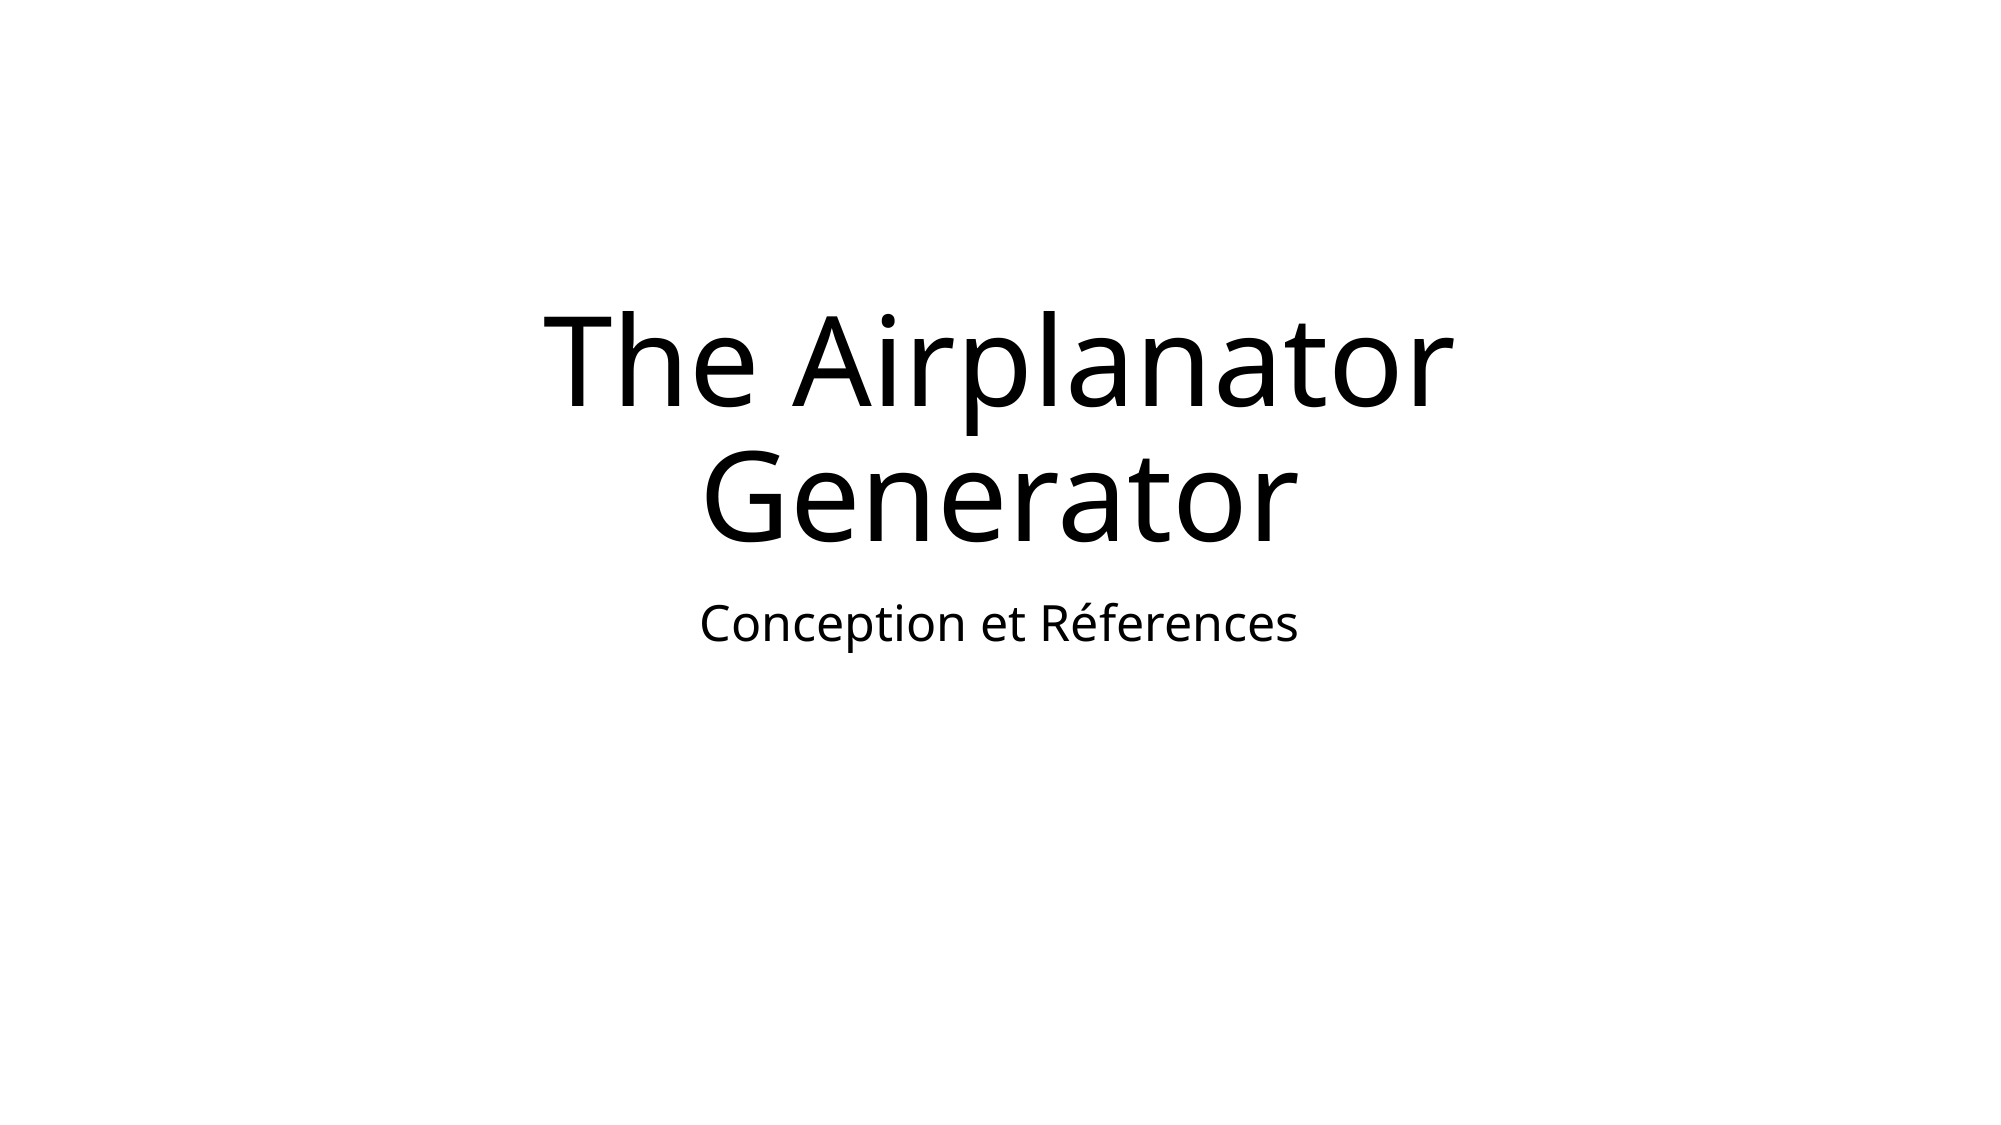

# The Airplanator Generator
Conception et Réferences